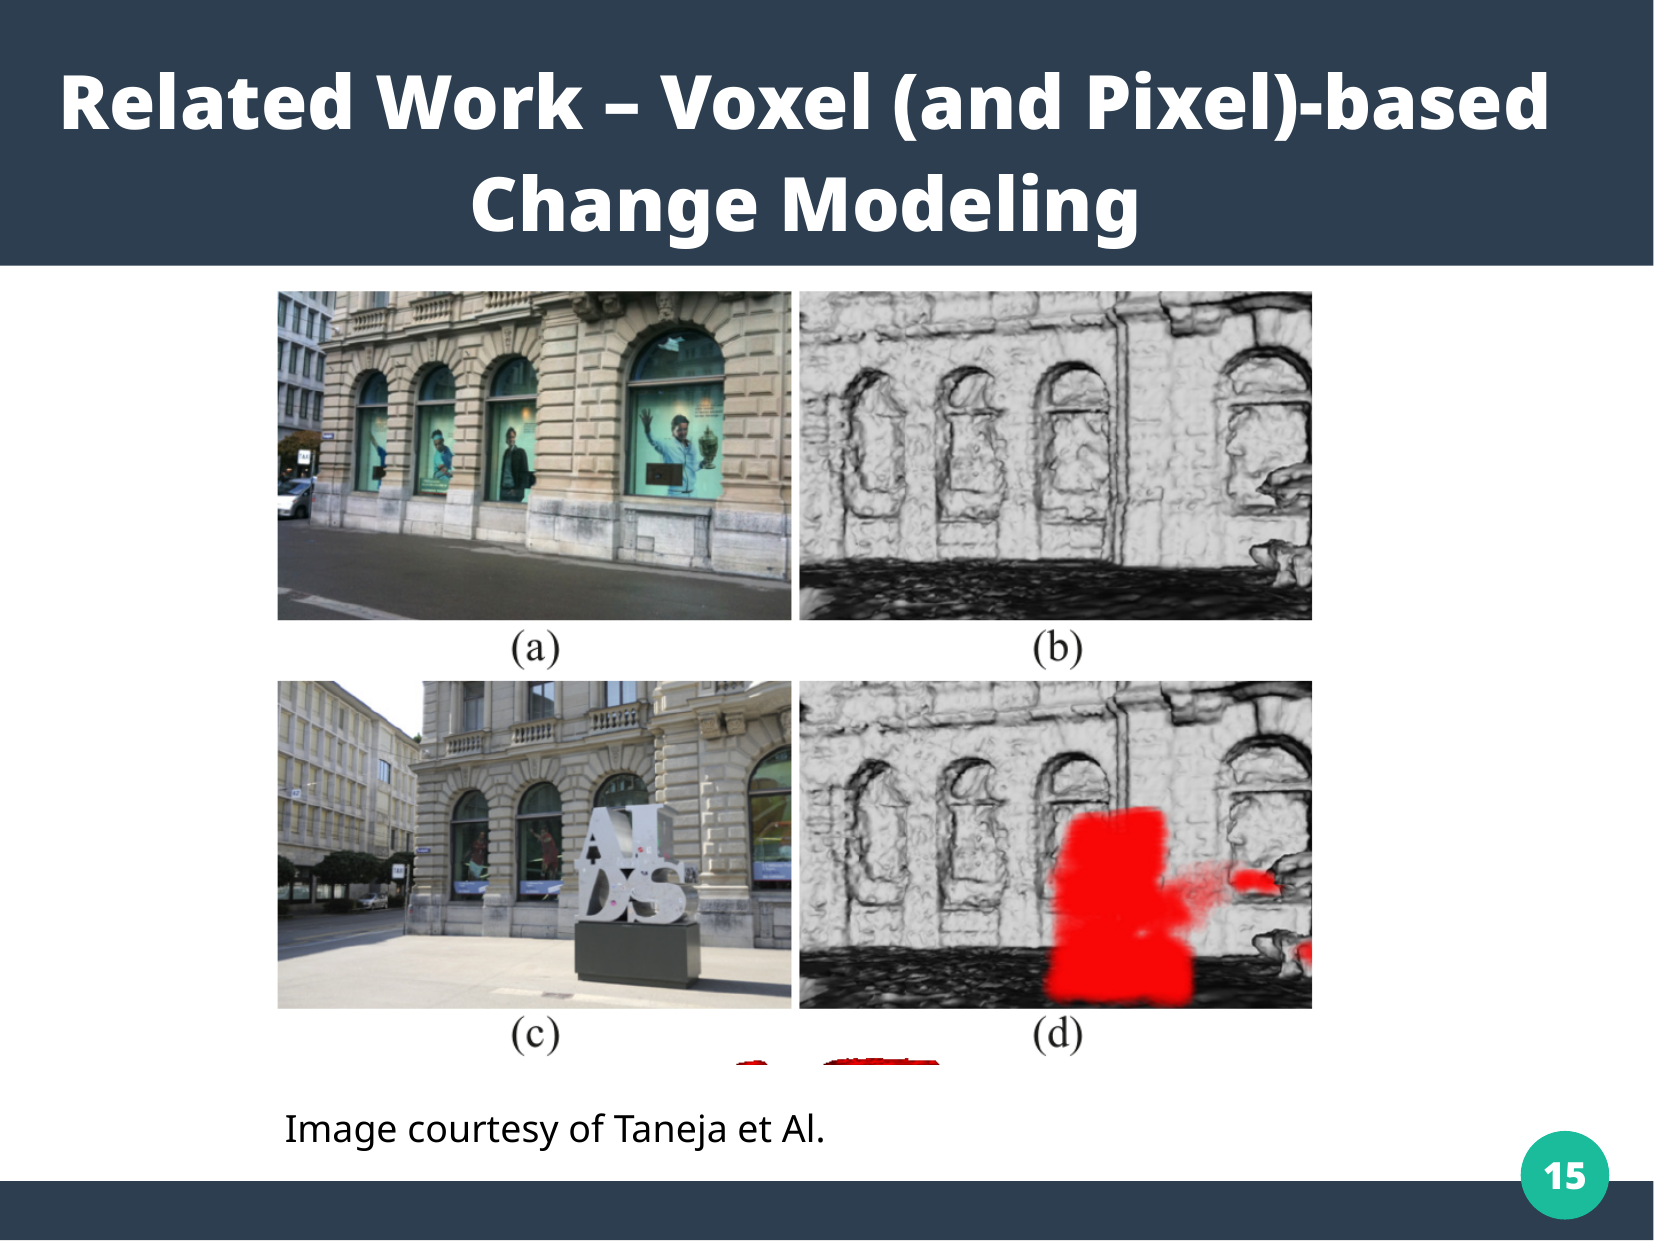

# Related Work – Voxel (and Pixel)-based Change Modeling
Image courtesy of Taneja et Al.
15